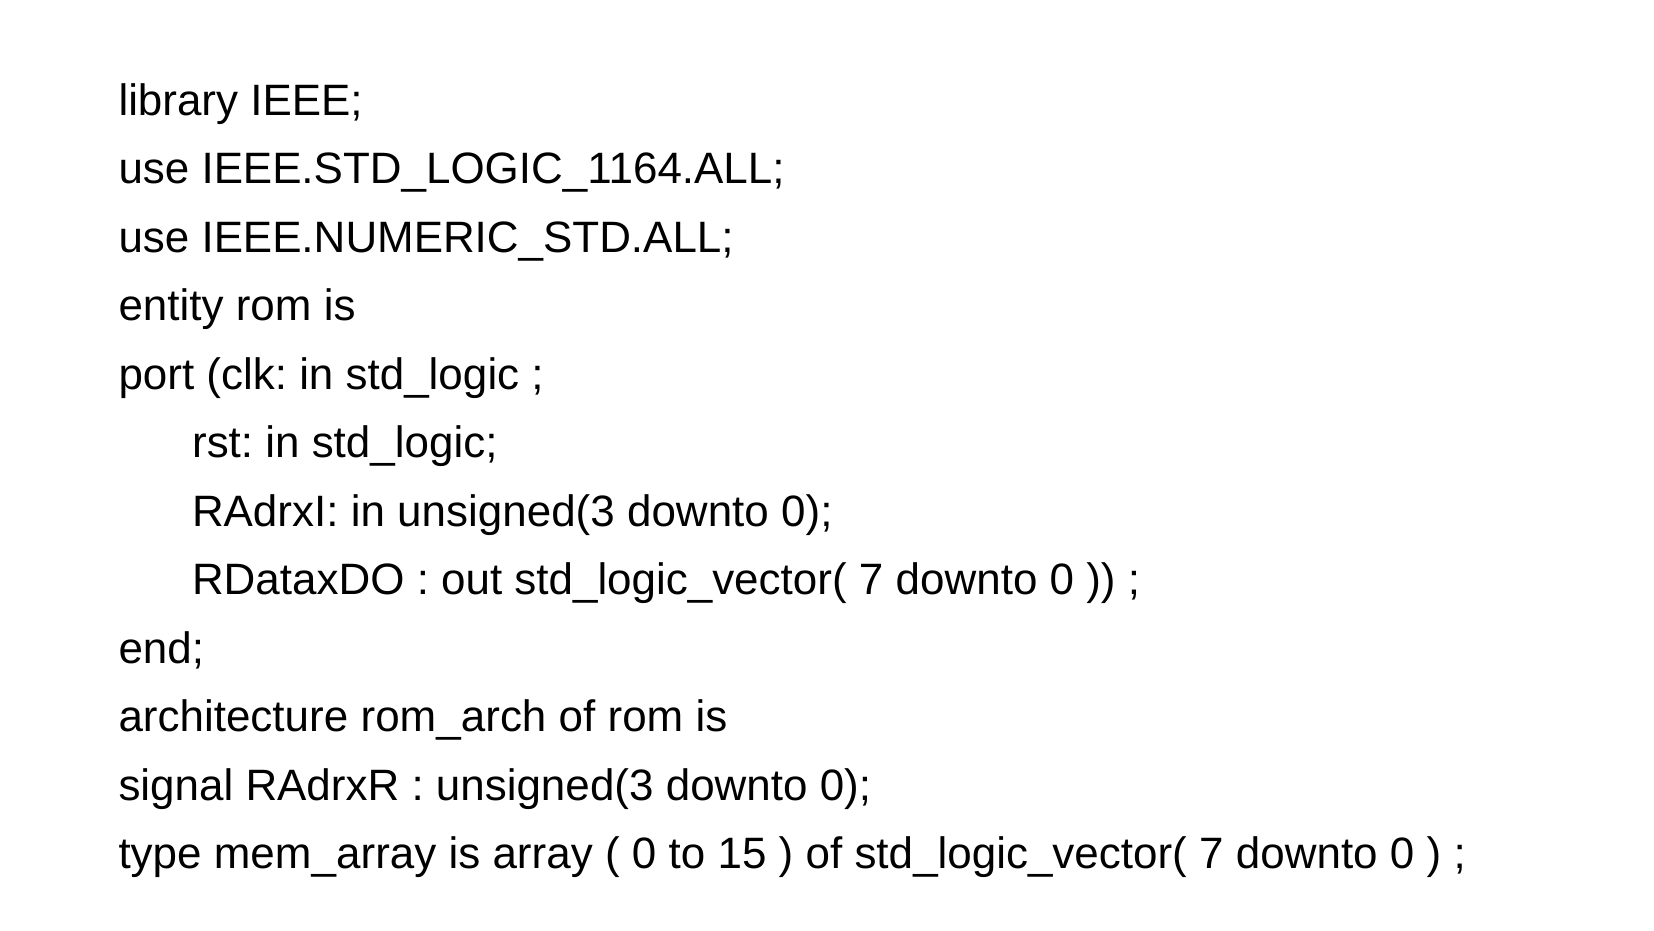

# library IEEE;
use IEEE.STD_LOGIC_1164.ALL;
use IEEE.NUMERIC_STD.ALL;
entity rom is
port (clk: in std_logic ;
 rst: in std_logic;
 RAdrxI: in unsigned(3 downto 0);
 RDataxDO : out std_logic_vector( 7 downto 0 )) ;
end;
architecture rom_arch of rom is
signal RAdrxR : unsigned(3 downto 0);
type mem_array is array ( 0 to 15 ) of std_logic_vector( 7 downto 0 ) ;